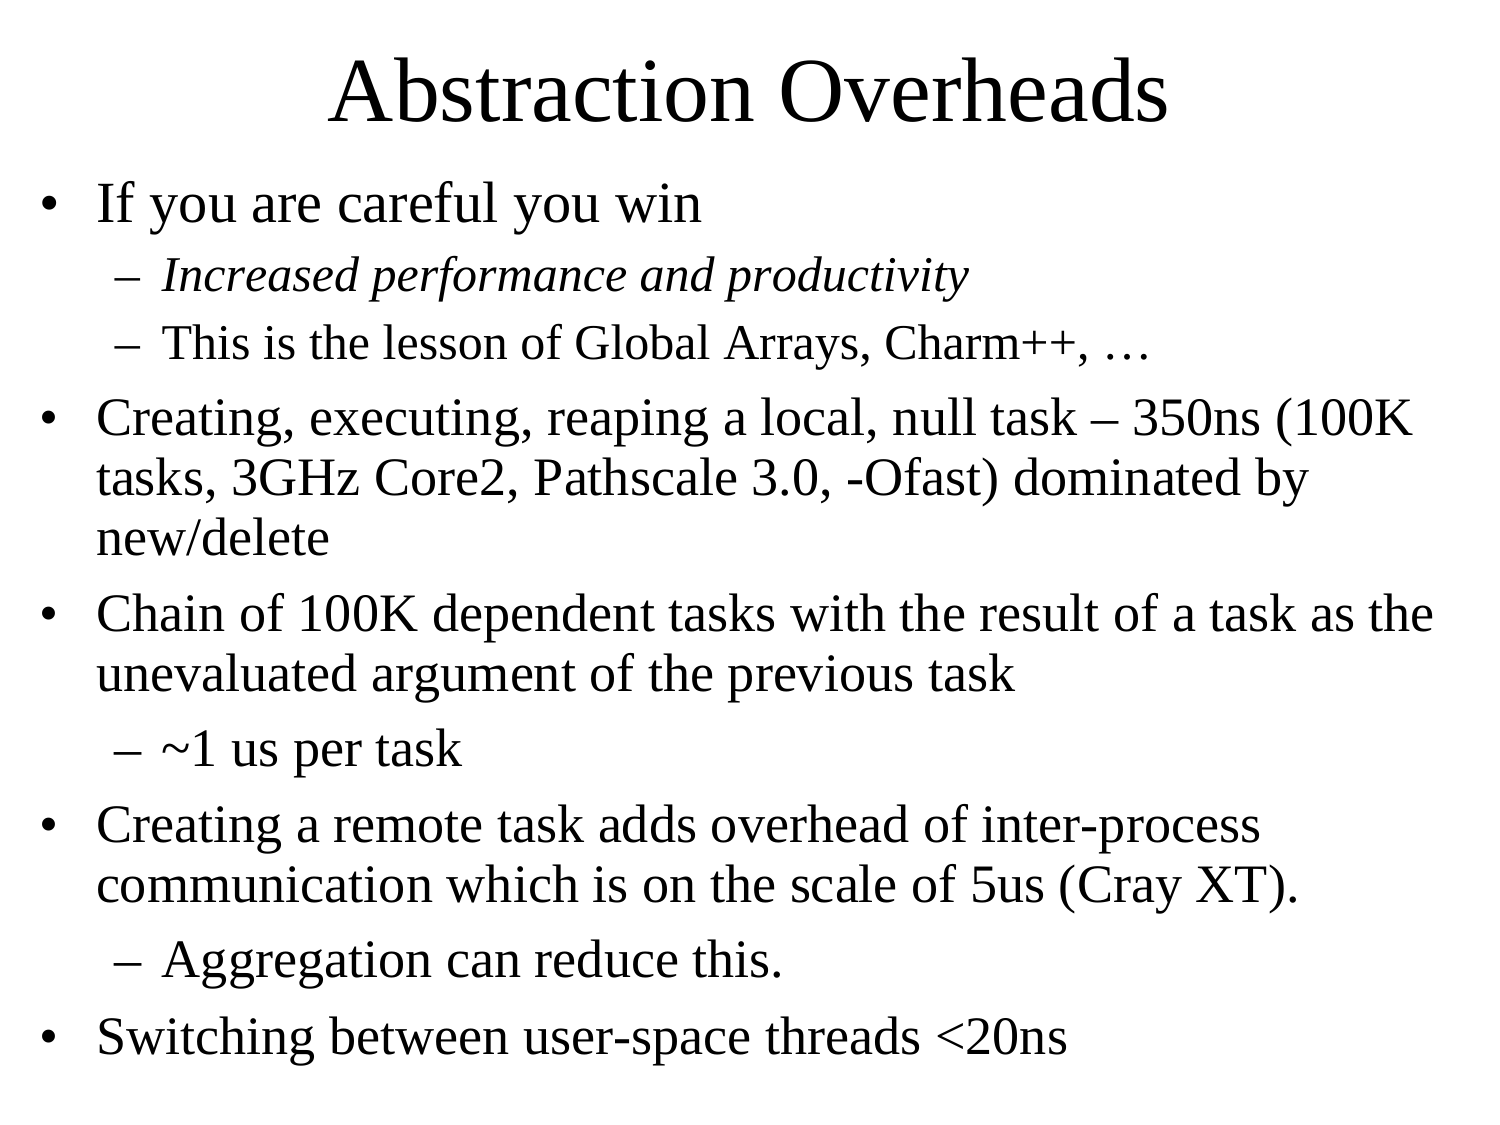

# Abstraction Overheads
If you are careful you win
Increased performance and productivity
This is the lesson of Global Arrays, Charm++, …
Creating, executing, reaping a local, null task – 350ns (100K tasks, 3GHz Core2, Pathscale 3.0, -Ofast) dominated by new/delete
Chain of 100K dependent tasks with the result of a task as the unevaluated argument of the previous task
~1 us per task
Creating a remote task adds overhead of inter-process communication which is on the scale of 5us (Cray XT).
Aggregation can reduce this.
Switching between user-space threads <20ns